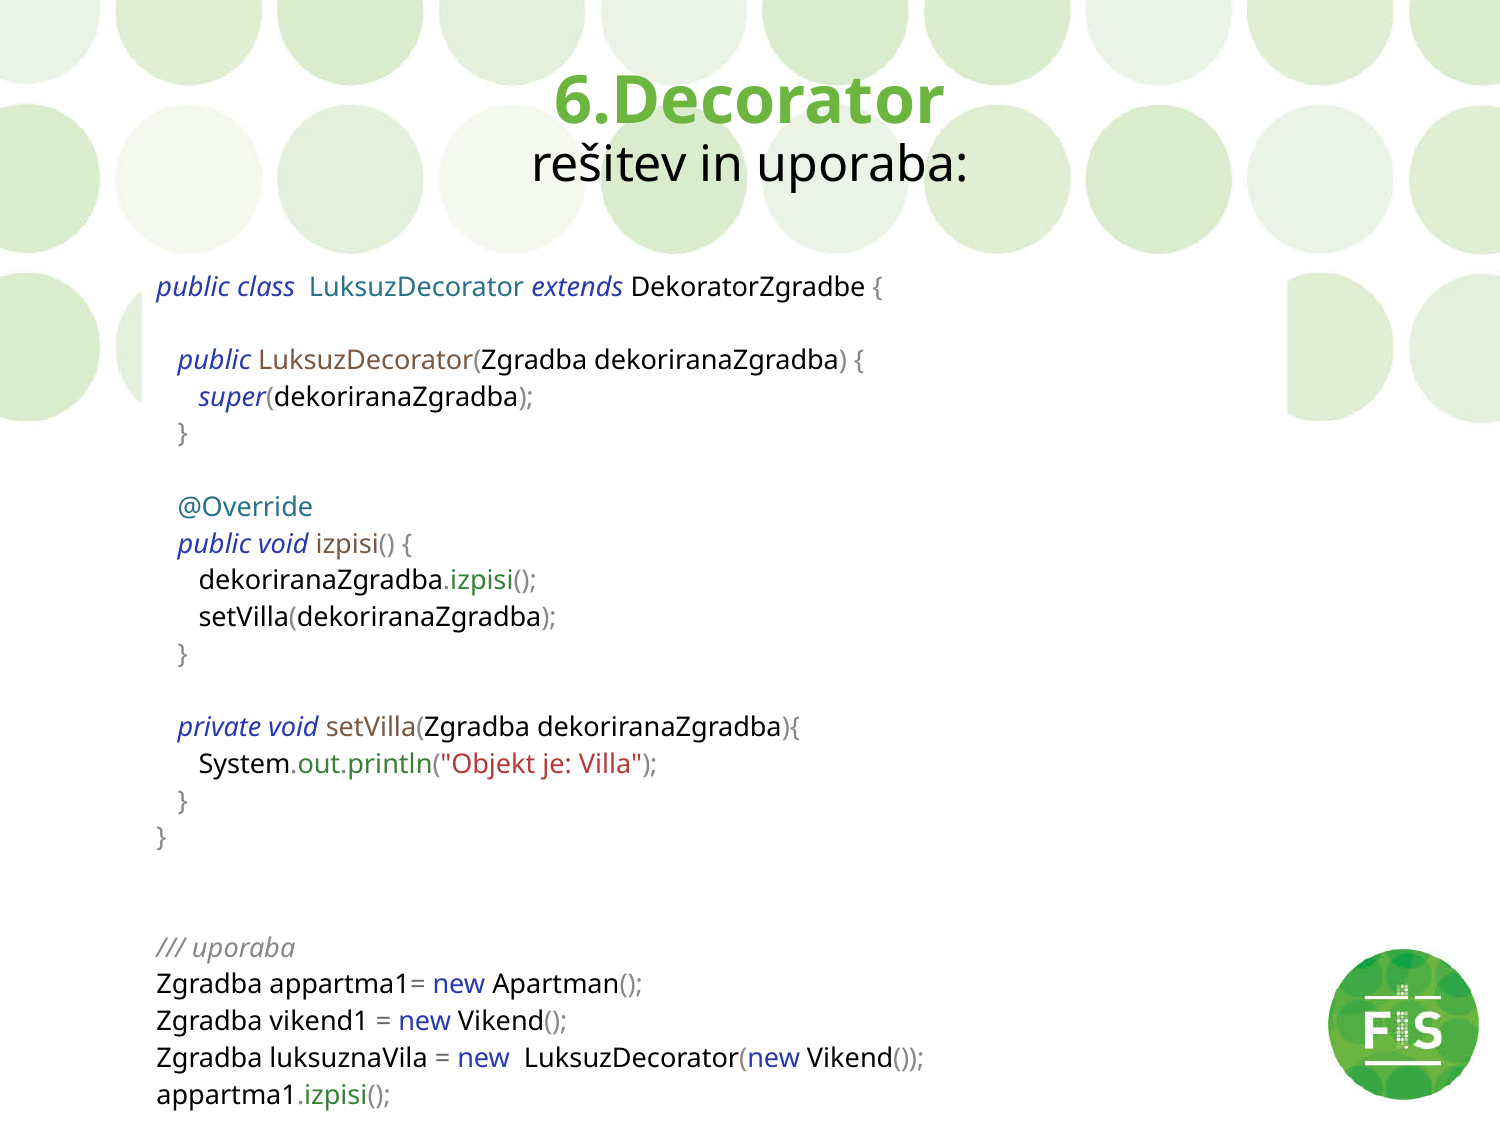

# 6.Decorator rešitev in uporaba:
public class LuksuzDecorator extends DekoratorZgradbe {
 public LuksuzDecorator(Zgradba dekoriranaZgradba) {
 super(dekoriranaZgradba);
 }
 @Override
 public void izpisi() {
 dekoriranaZgradba.izpisi();
 setVilla(dekoriranaZgradba);
 }
 private void setVilla(Zgradba dekoriranaZgradba){
 System.out.println("Objekt je: Villa");
 }
}
/// uporaba
Zgradba appartma1= new Apartman();
Zgradba vikend1 = new Vikend();
Zgradba luksuznaVila = new LuksuzDecorator(new Vikend());
appartma1.izpisi();